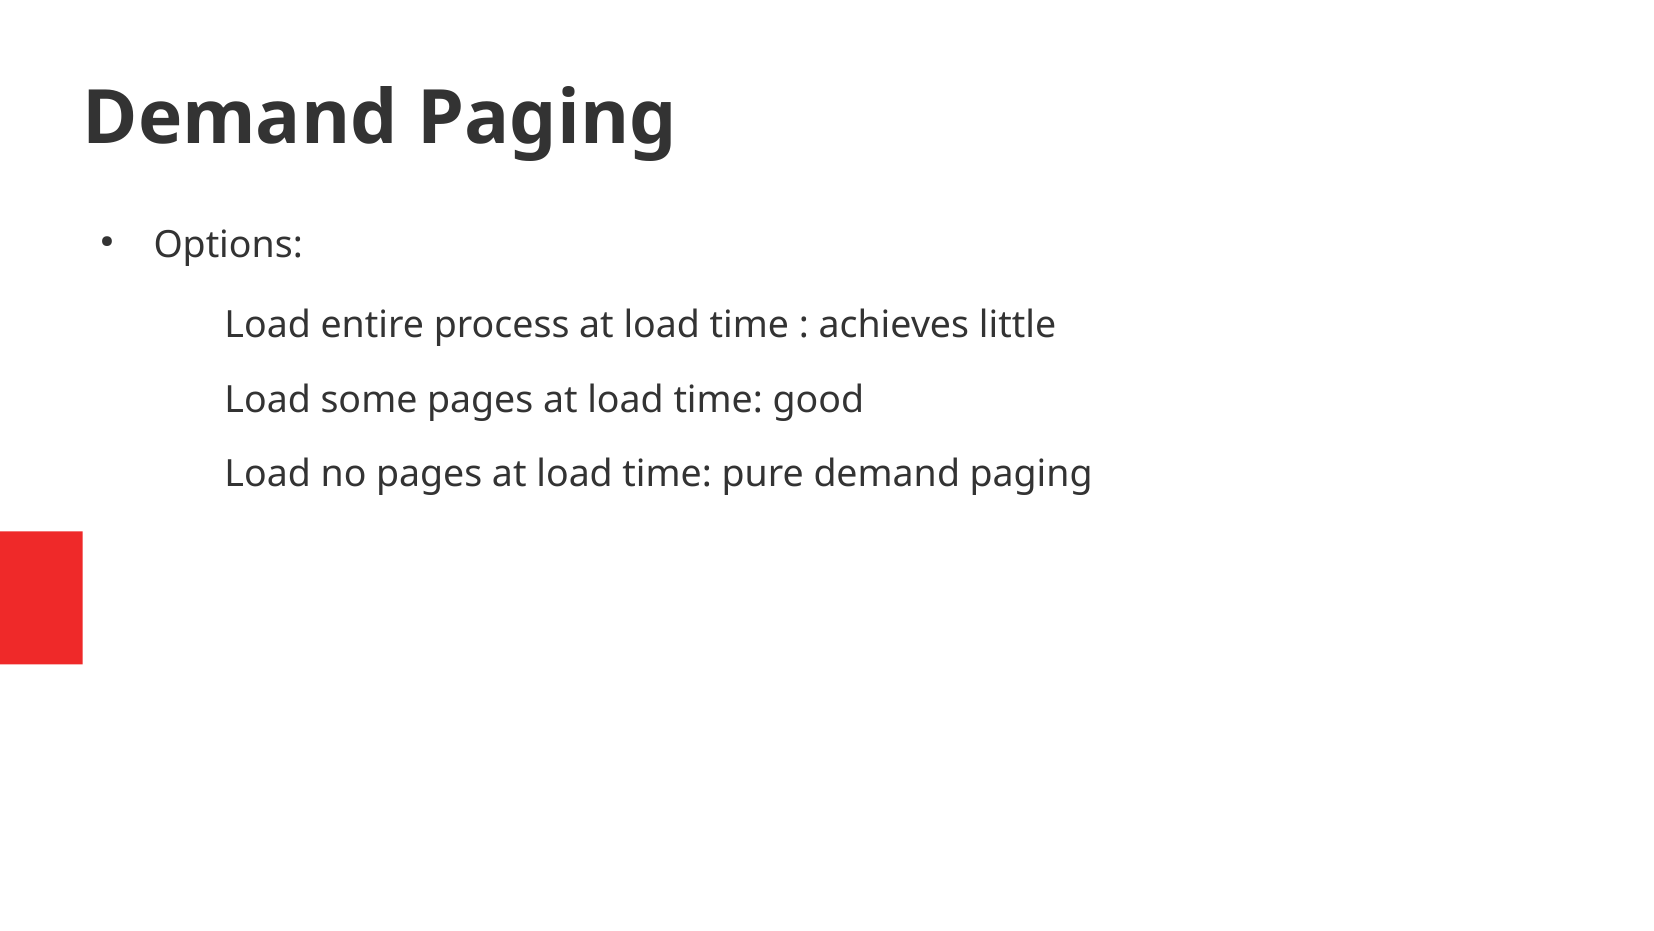

# Demand Paging
Options:
Load entire process at load time : achieves little
Load some pages at load time: good
Load no pages at load time: pure demand paging